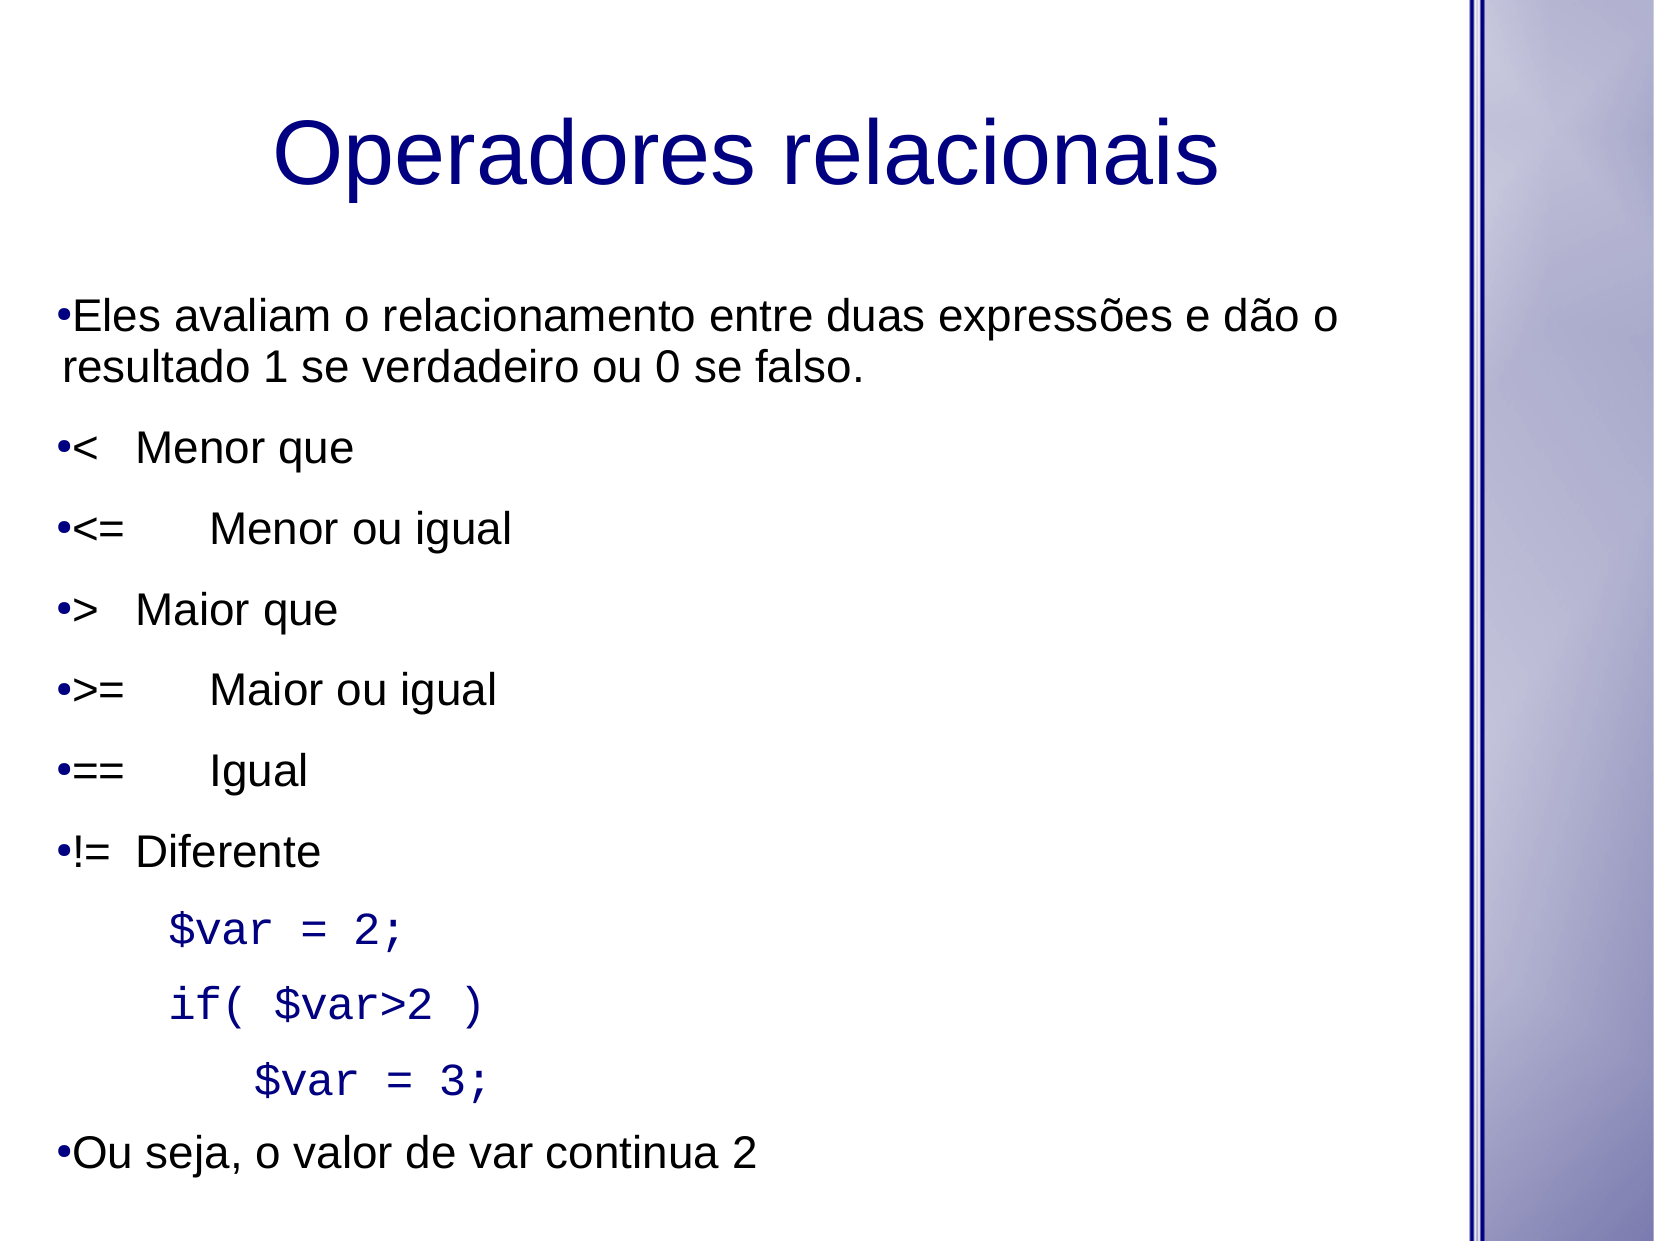

# Operadores relacionais
Eles avaliam o relacionamento entre duas expressões e dão o resultado 1 se verdadeiro ou 0 se falso.
< 	Menor que
<= 	Menor ou igual
> 	Maior que
>= 	Maior ou igual
== 	Igual
!= 	Diferente
$var = 2;
if( $var>2 )
$var = 3;
Ou seja, o valor de var continua 2